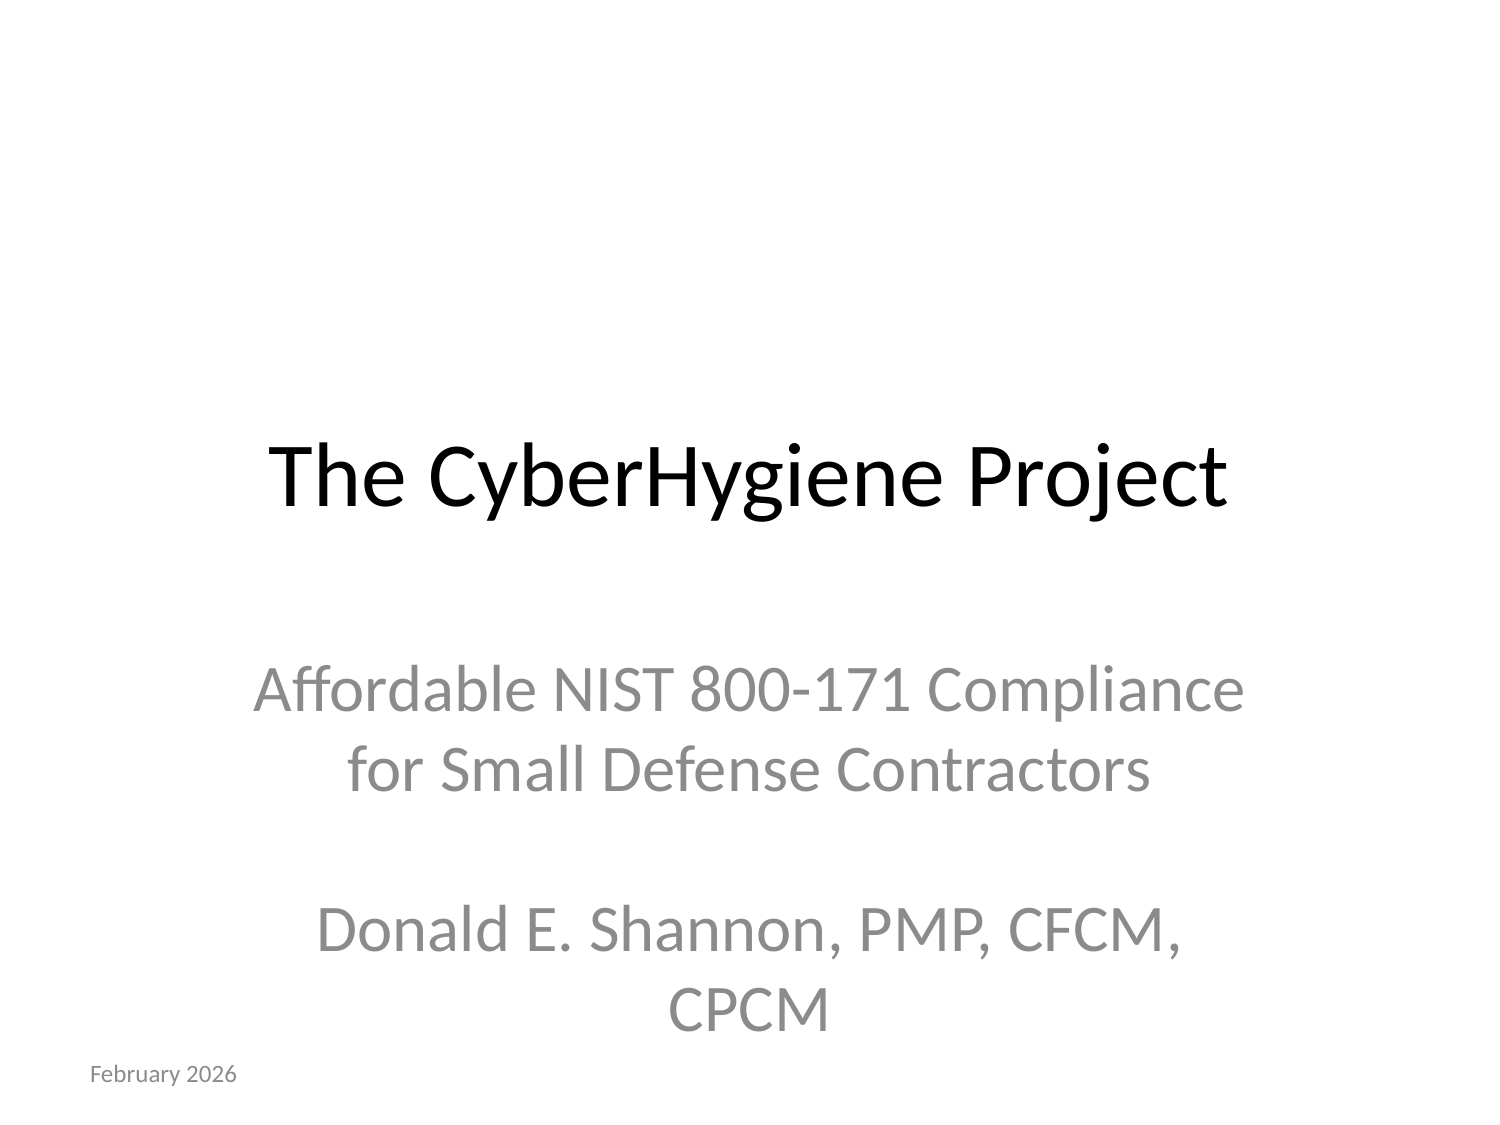

# The CyberHygiene Project
Affordable NIST 800-171 Compliance for Small Defense Contractors
Donald E. Shannon, PMP, CFCM, CPCM
February 2026